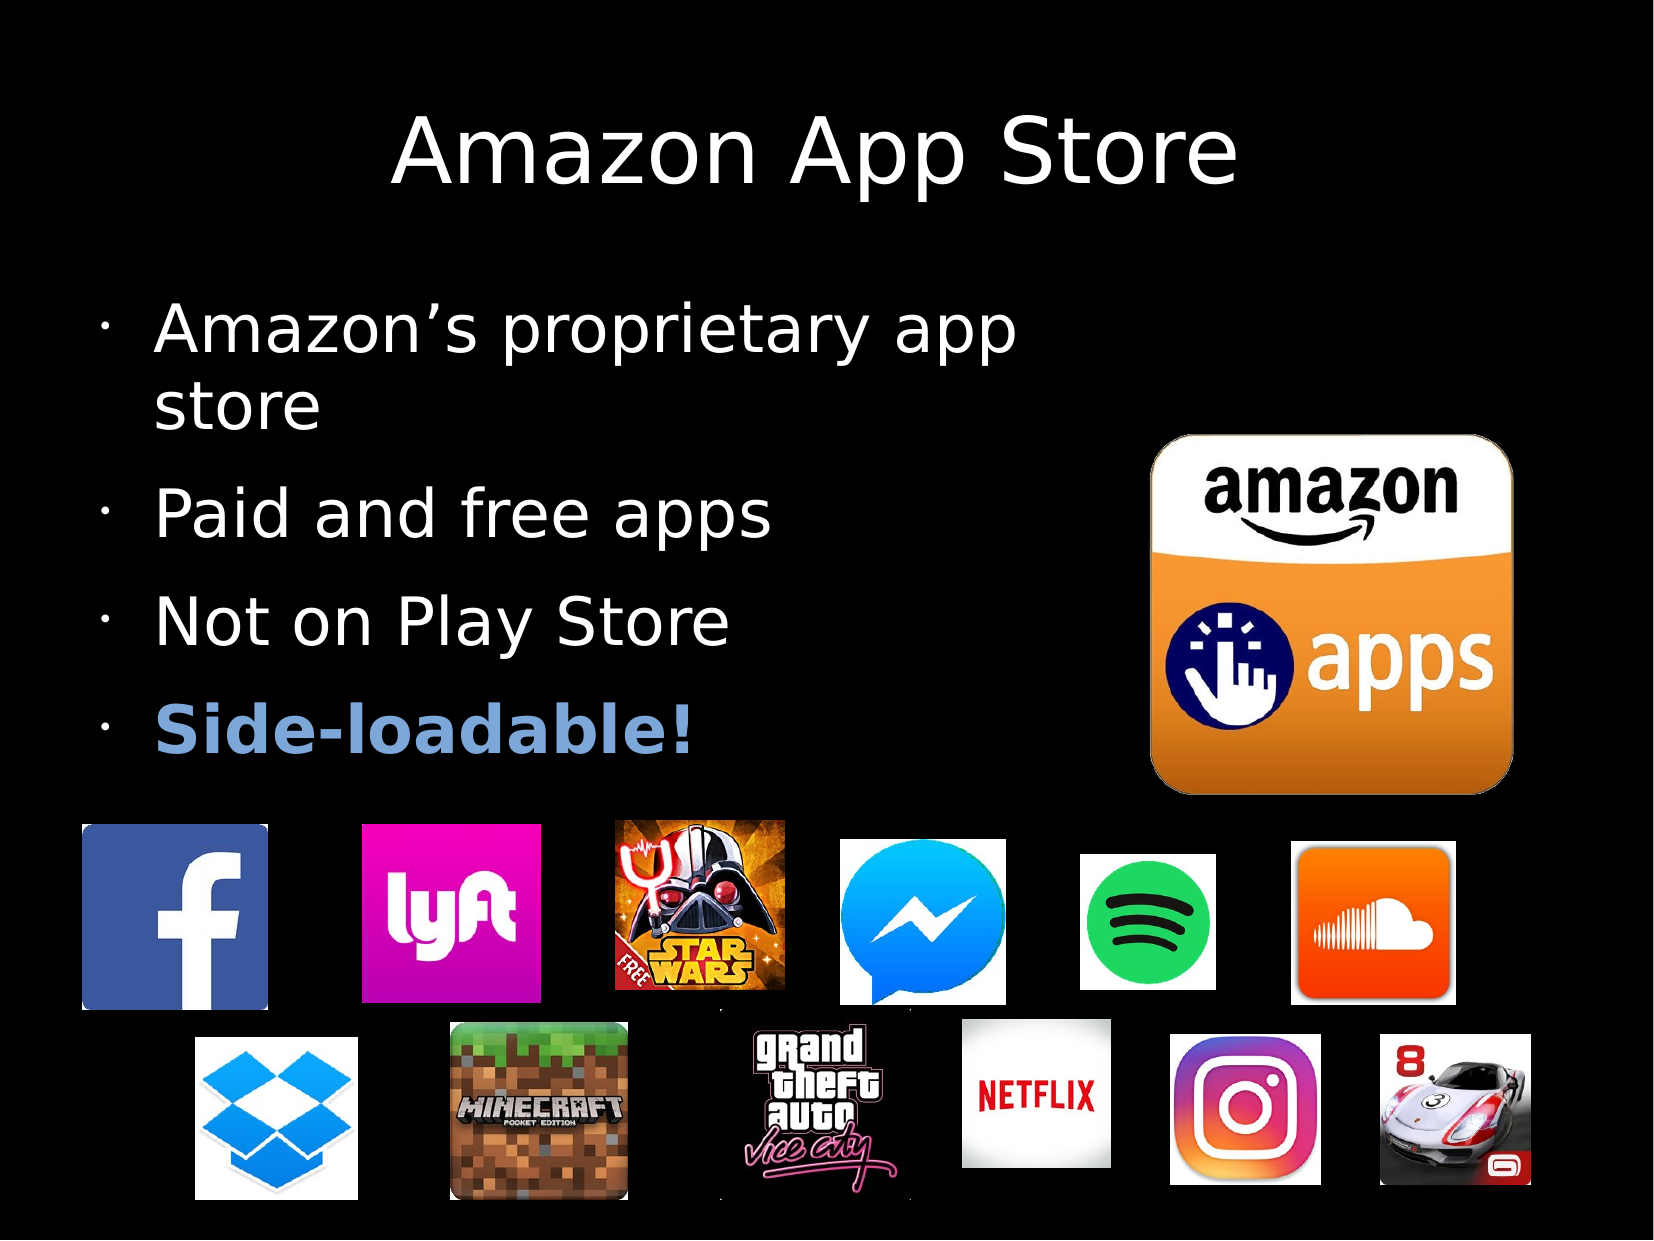

# Amazon App Store
Amazon’s proprietary app store
Paid and free apps
Not on Play Store
Side-loadable!